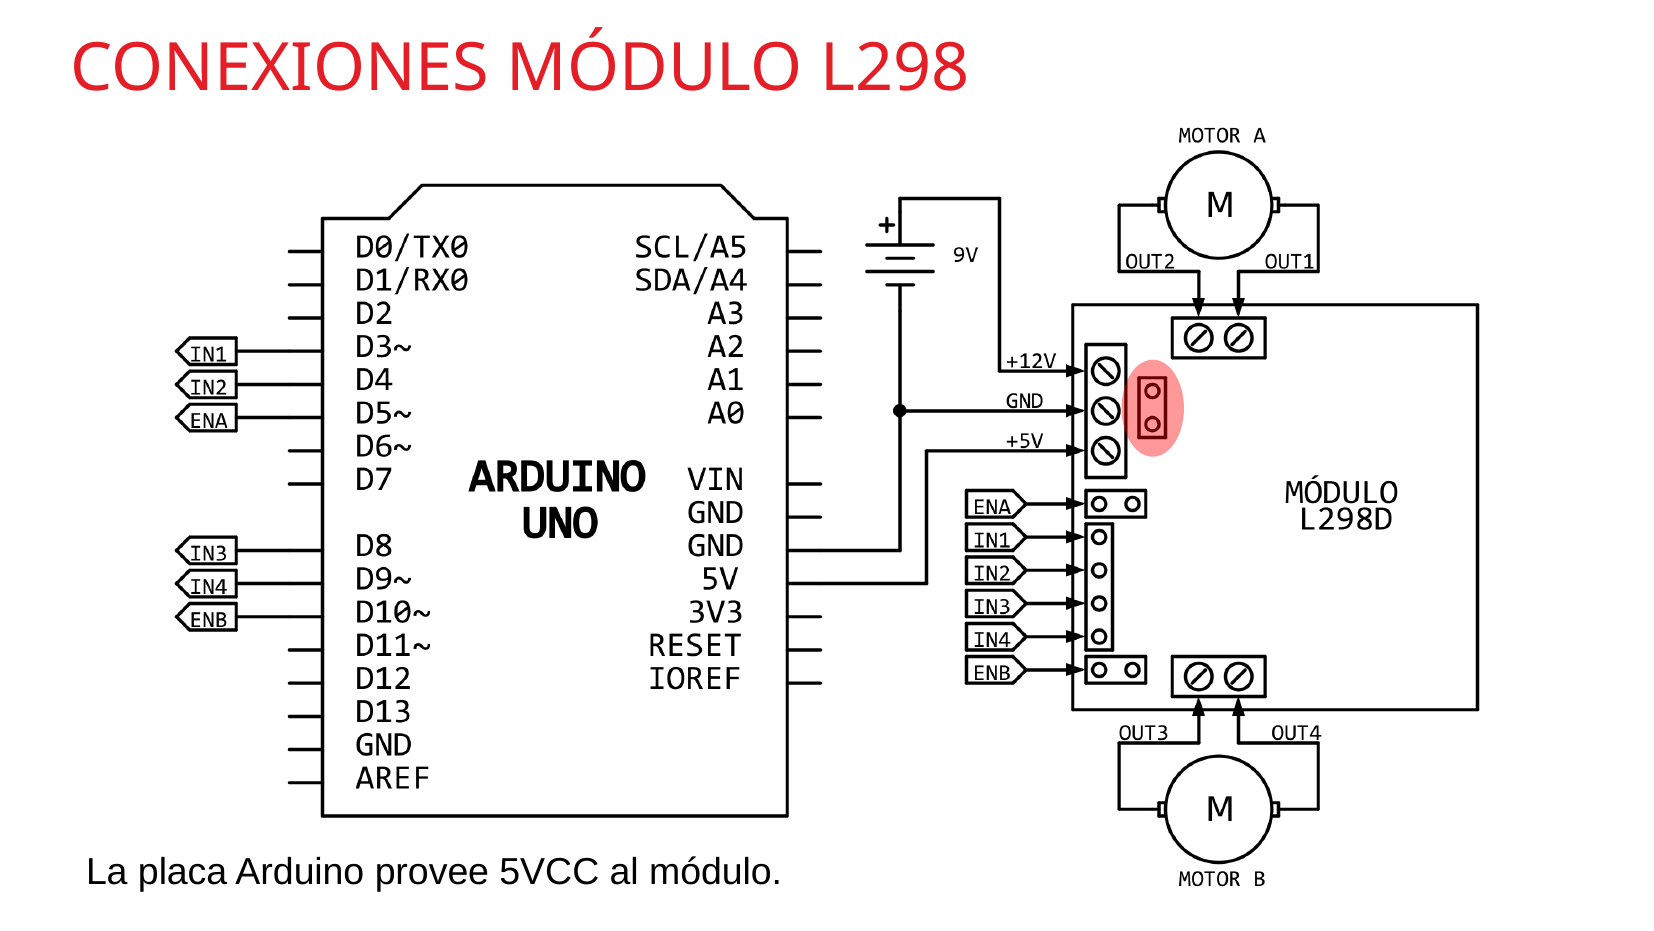

# CONEXIONES MÓDULO L298
La placa Arduino provee 5VCC al módulo.